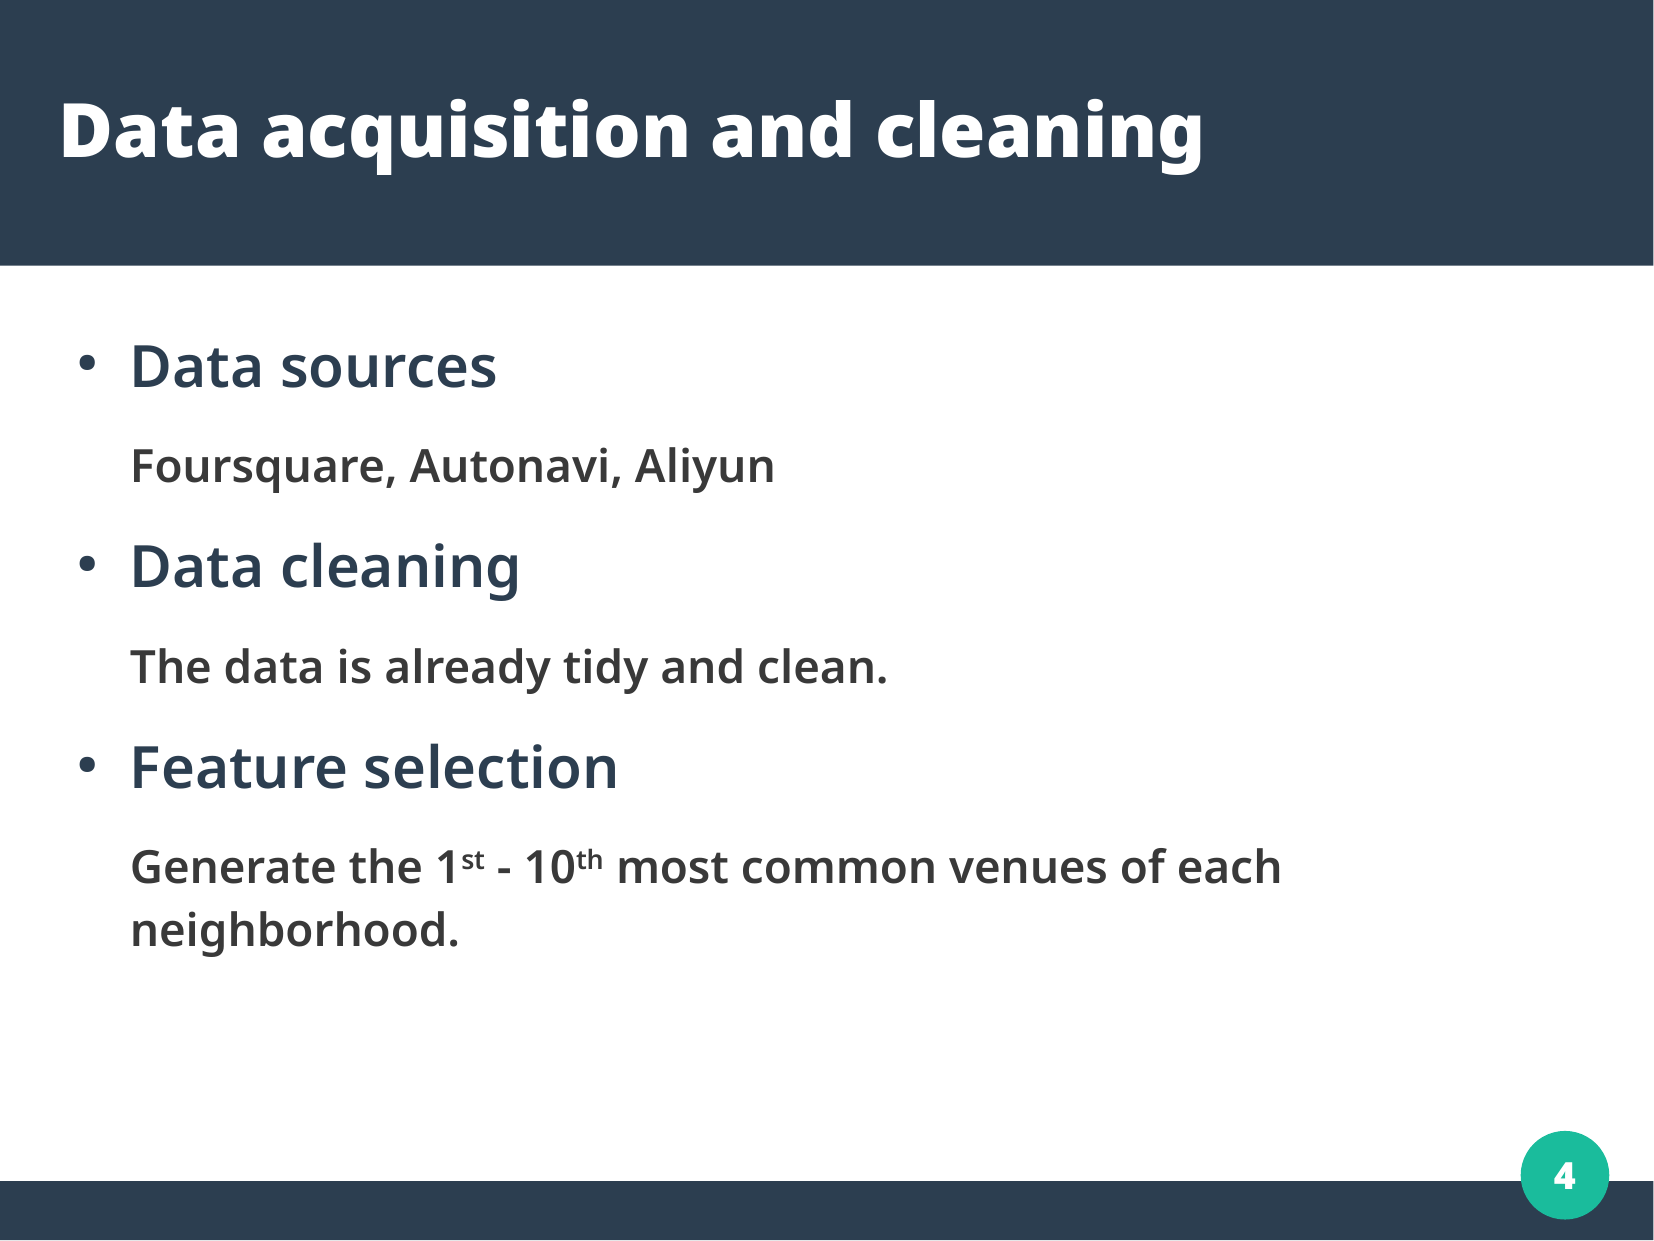

# Data acquisition and cleaning
Data sources
Foursquare, Autonavi, Aliyun
Data cleaning
The data is already tidy and clean.
Feature selection
Generate the 1st - 10th most common venues of each neighborhood.
4